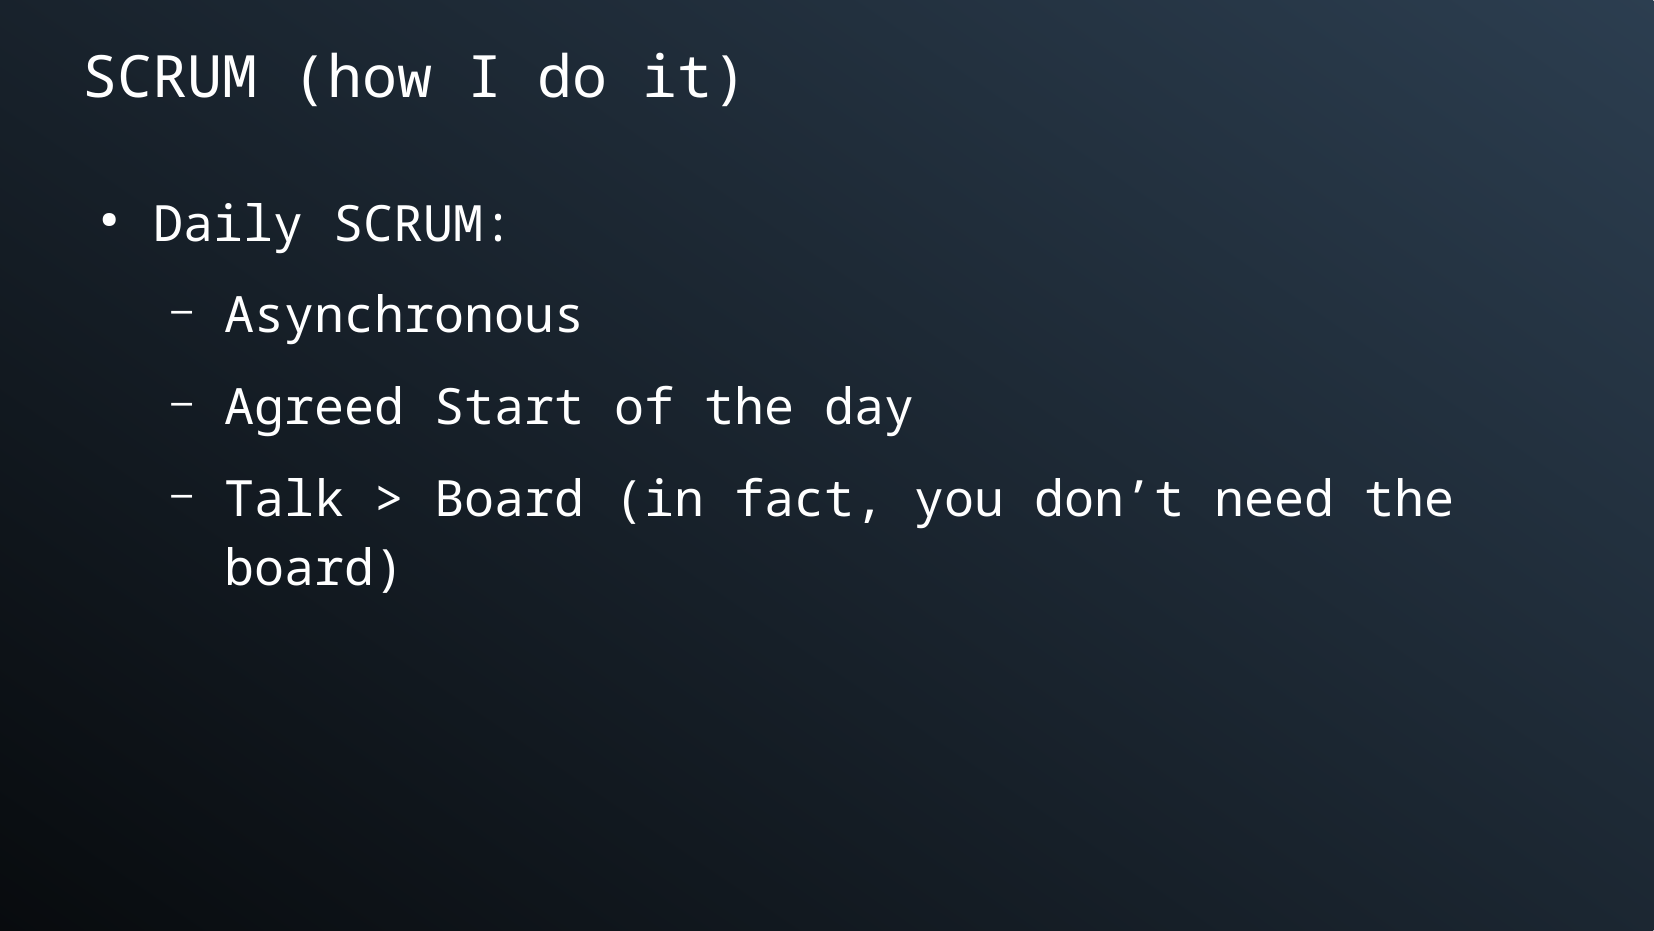

# SCRUM (how I do it)
Daily SCRUM:
Asynchronous
Agreed Start of the day
Talk > Board (in fact, you don’t need the board)